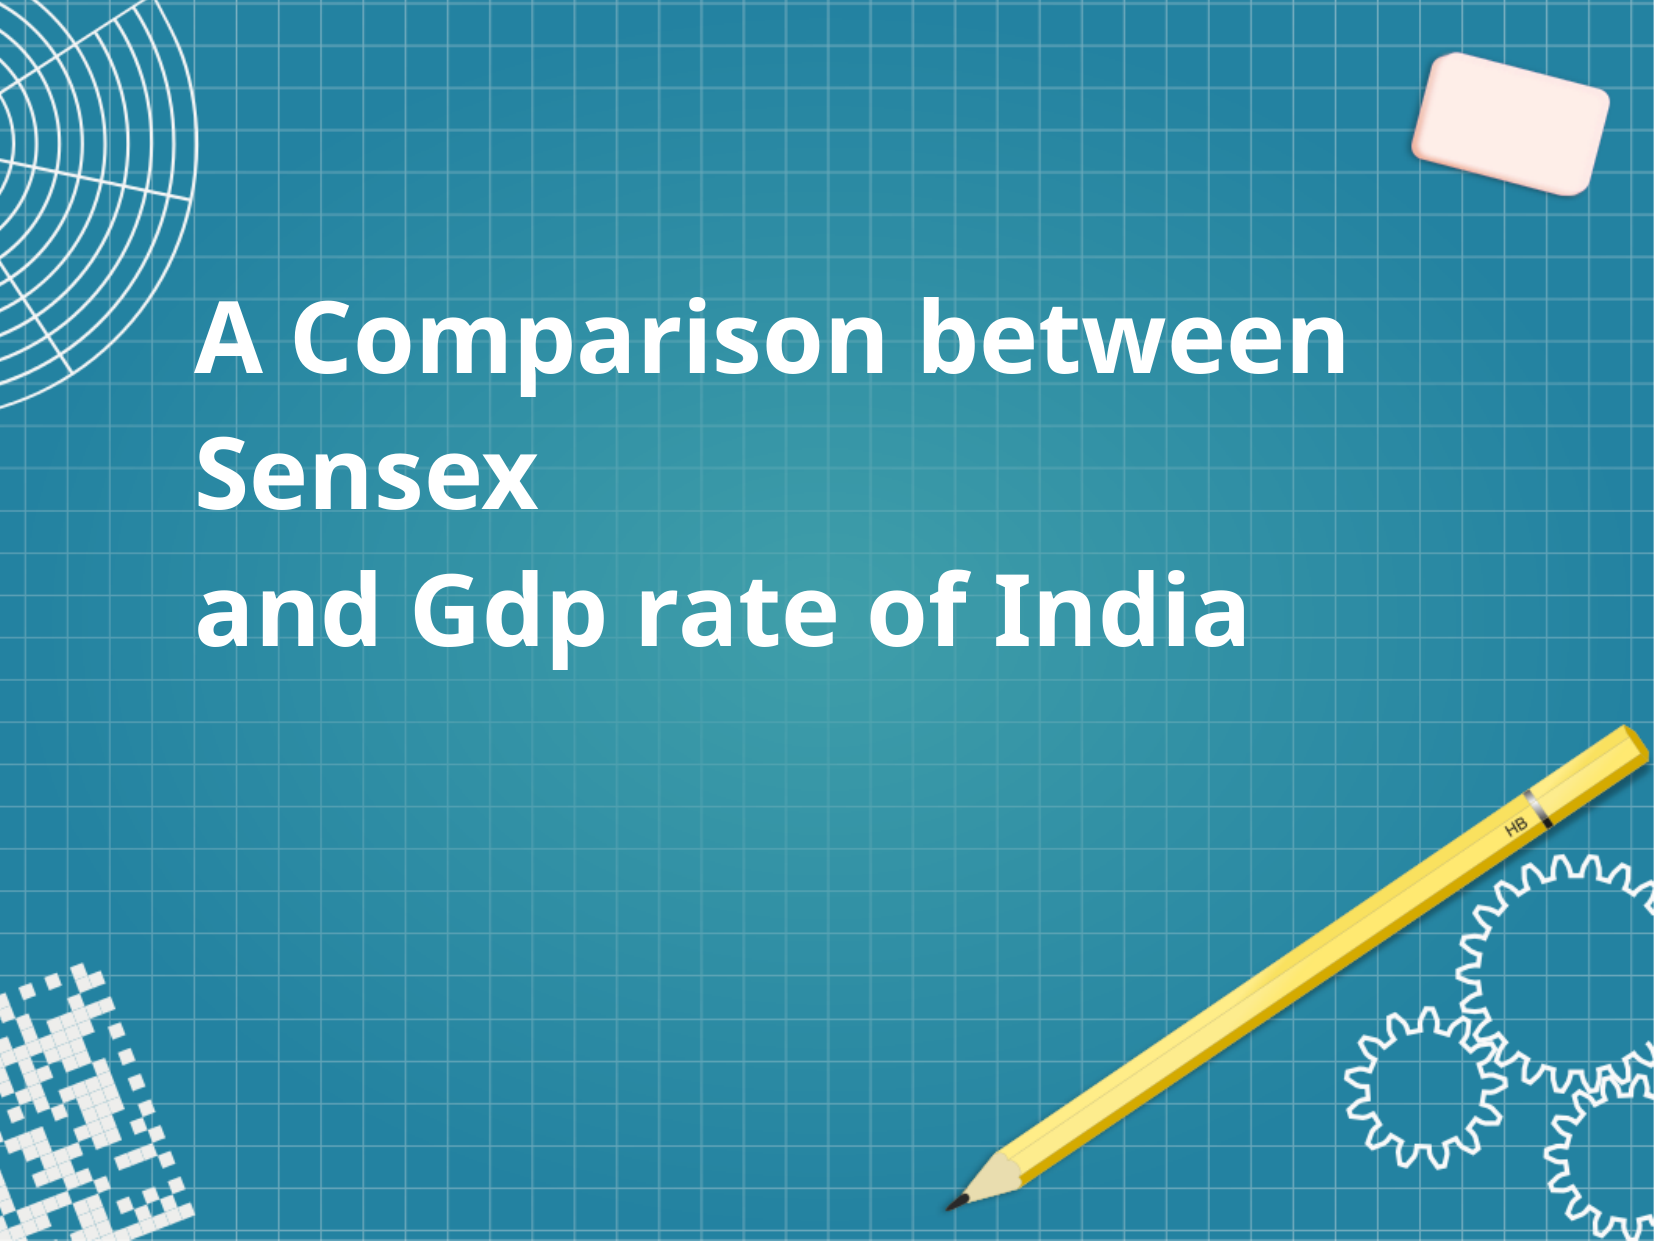

A Comparison between Sensex
and Gdp rate of India